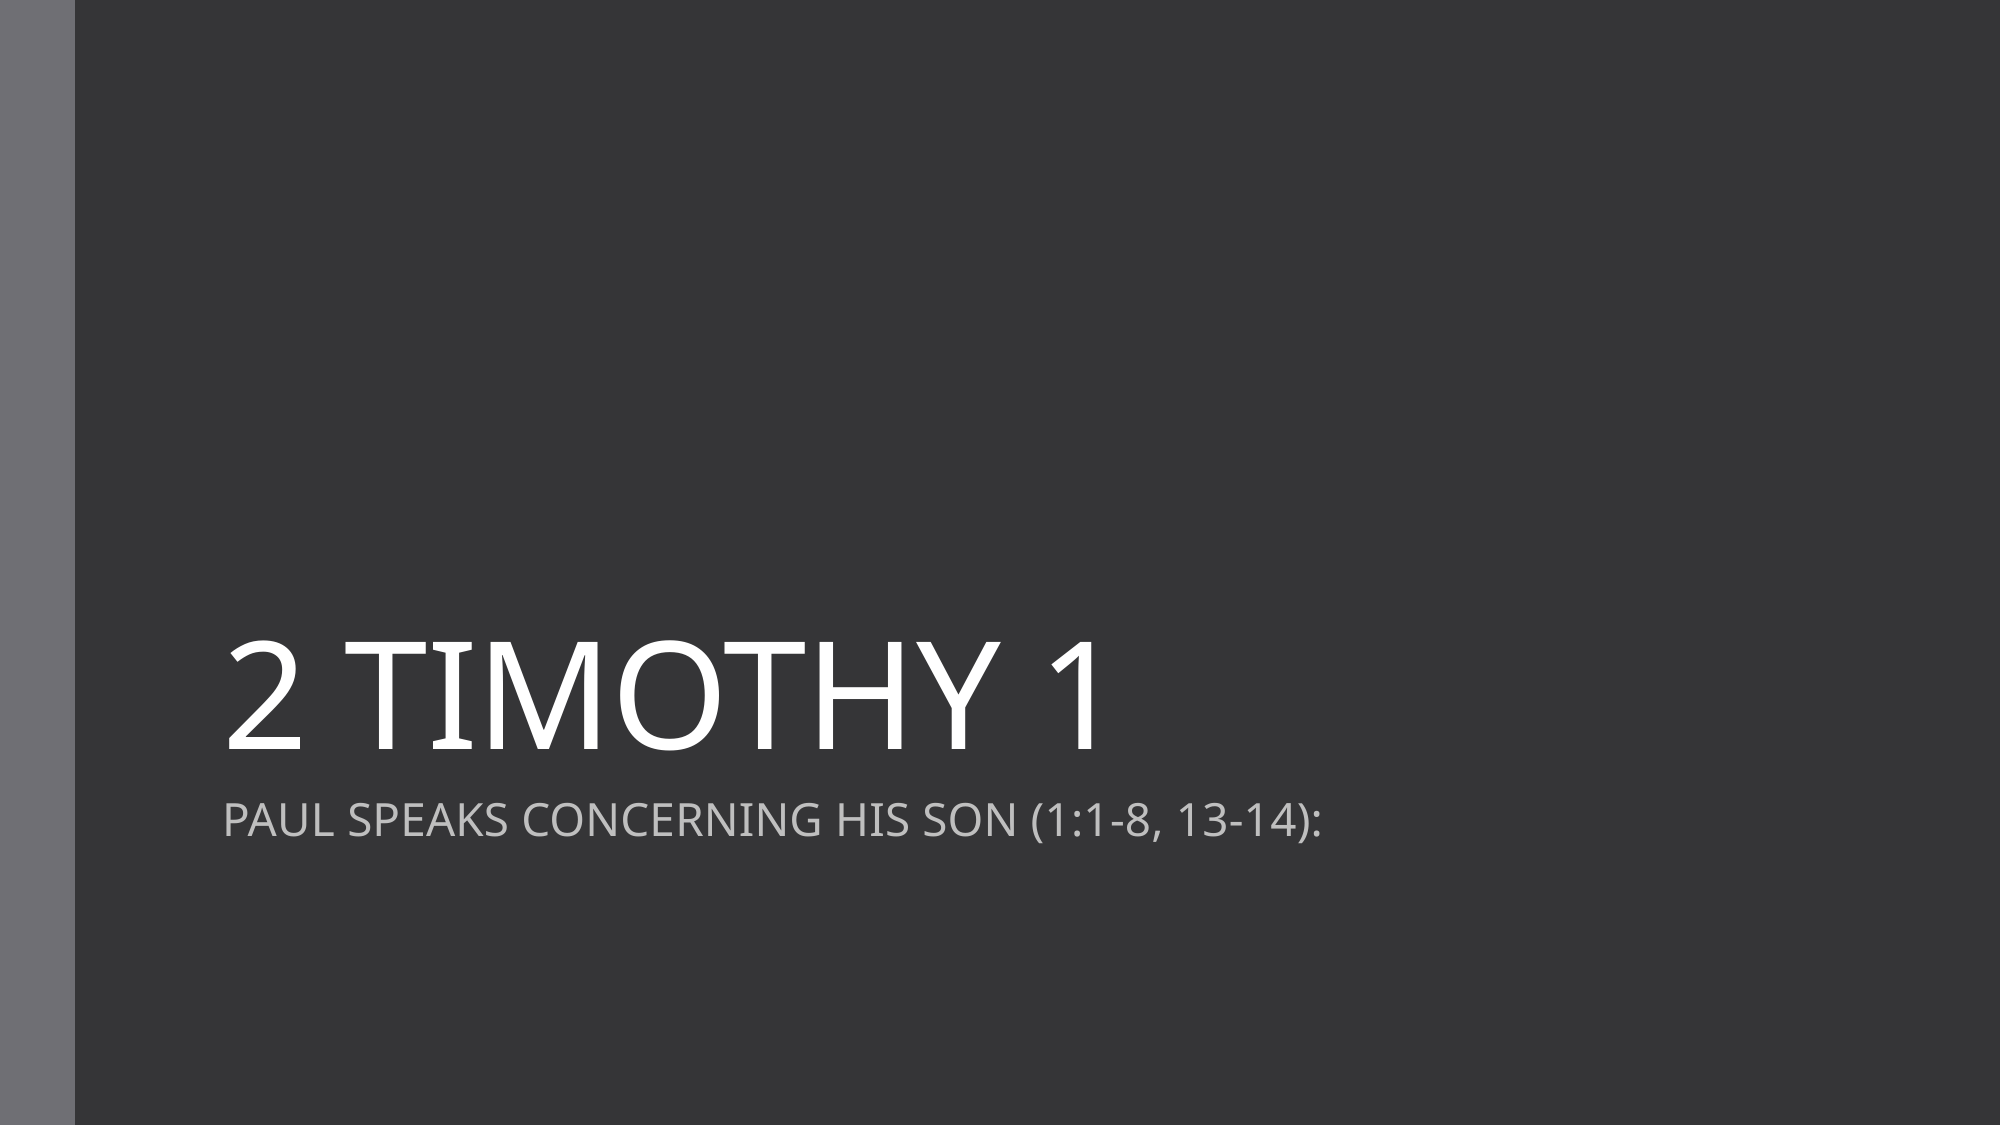

# 2 TIMOTHY 1
PAUL SPEAKS CONCERNING HIS SON (1:1-8, 13-14):